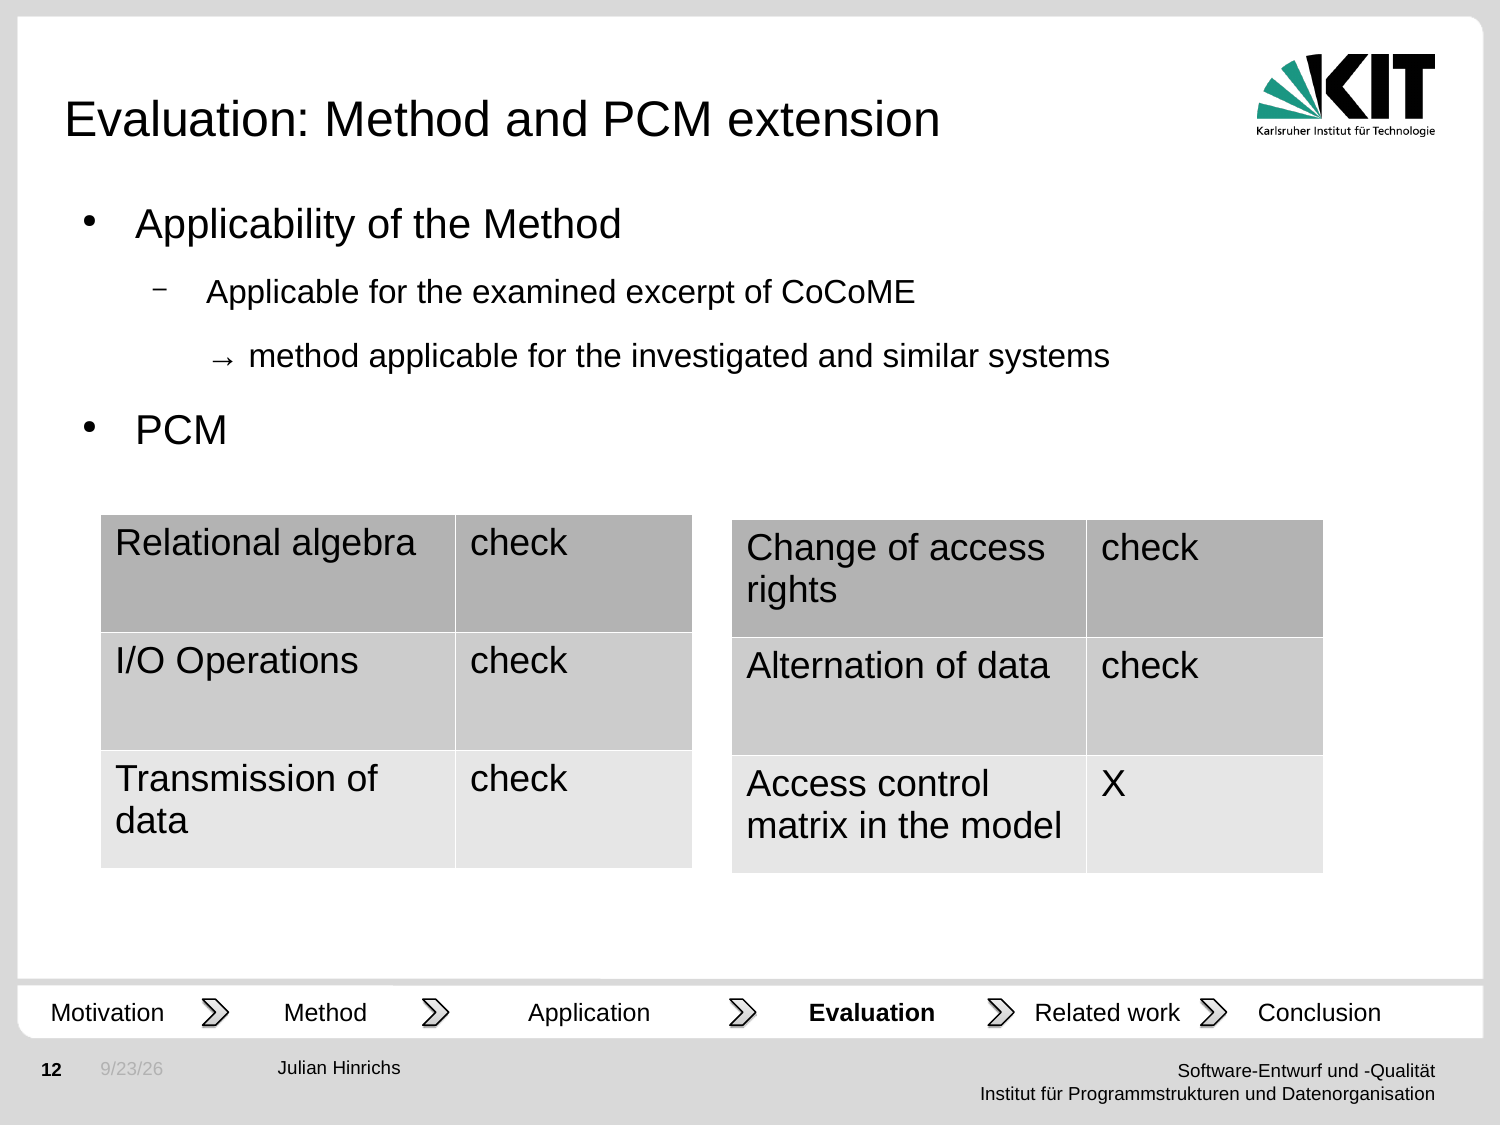

# Evaluation: Method and PCM extension
Applicability of the Method
Applicable for the examined excerpt of CoCoME
→ method applicable for the investigated and similar systems
PCM
| Relational algebra | check |
| --- | --- |
| I/O Operations | check |
| Transmission of data | check |
| Change of access rights | check |
| --- | --- |
| Alternation of data | check |
| Access control matrix in the model | X |
Motivation
Method
Application
Evaluation
Related work
Conclusion